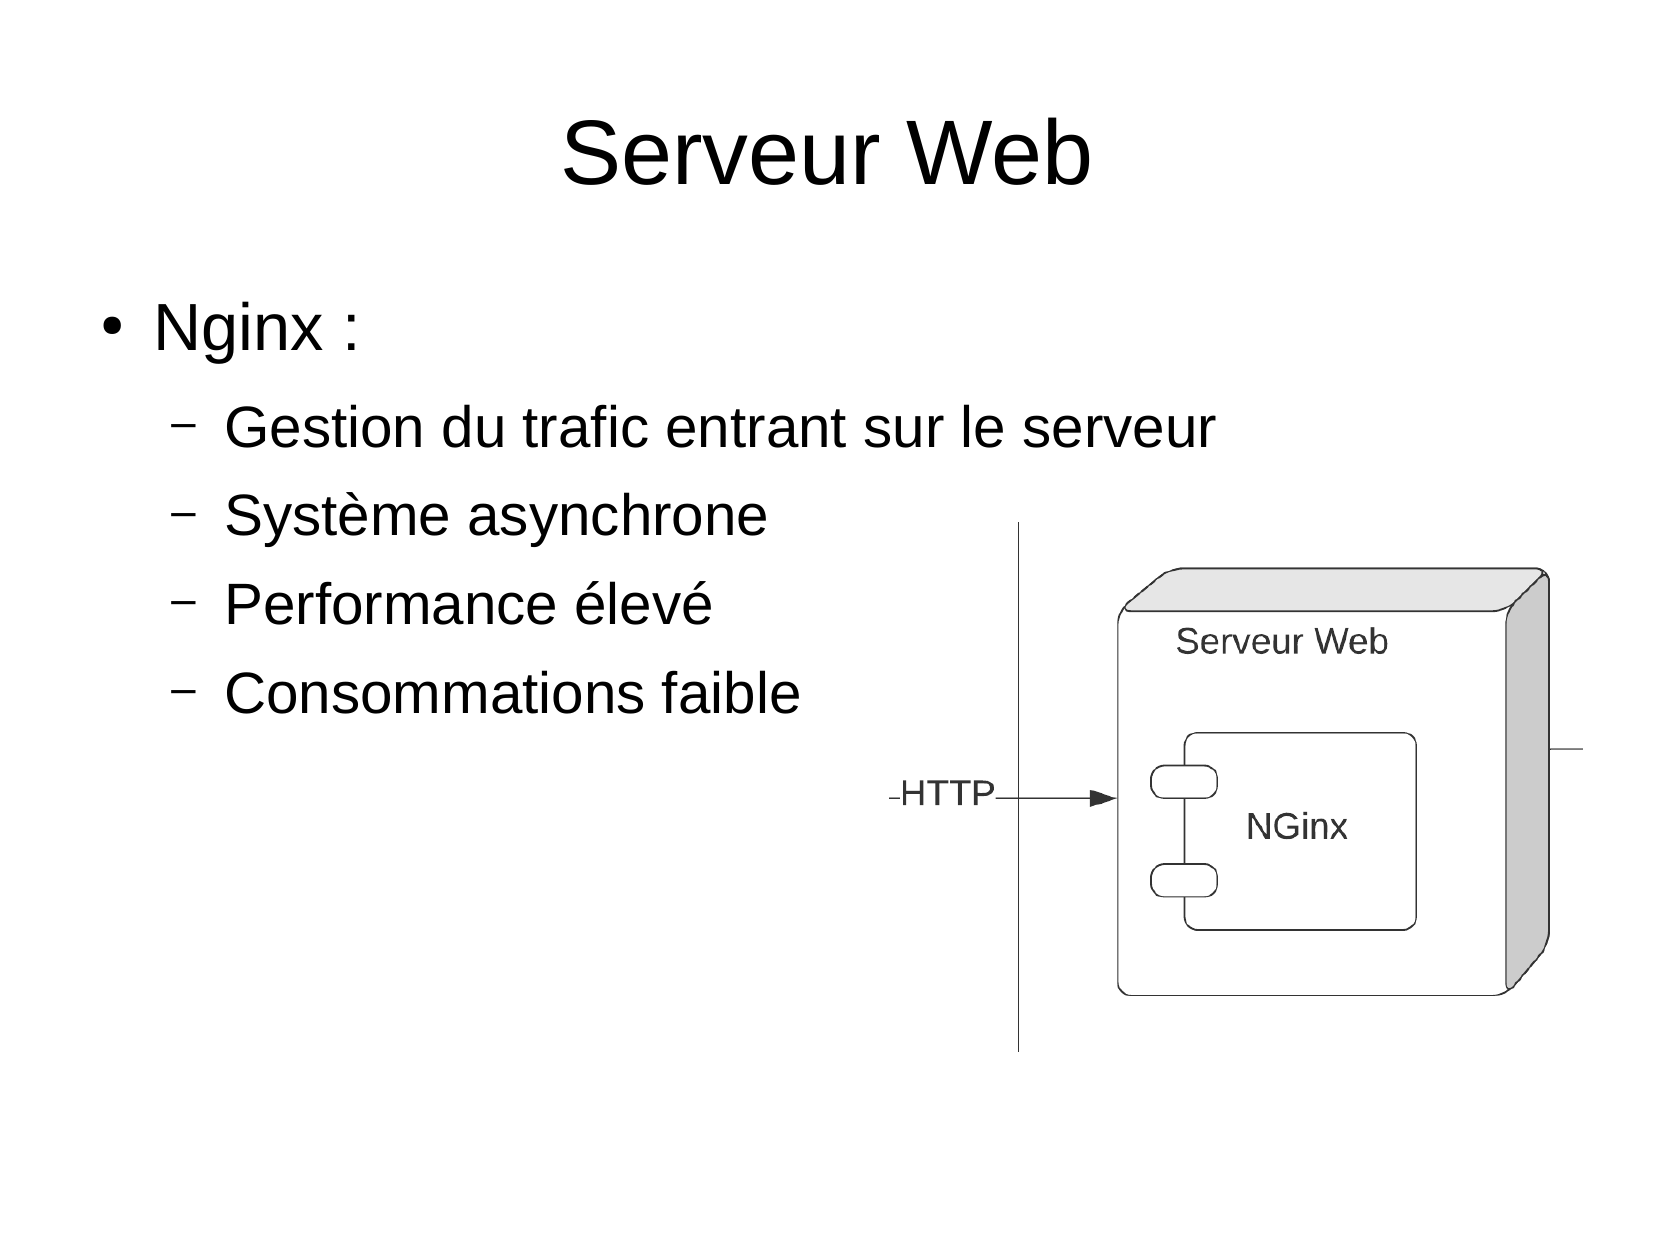

# Serveur Web
Nginx :
Gestion du trafic entrant sur le serveur
Système asynchrone
Performance élevé
Consommations faible